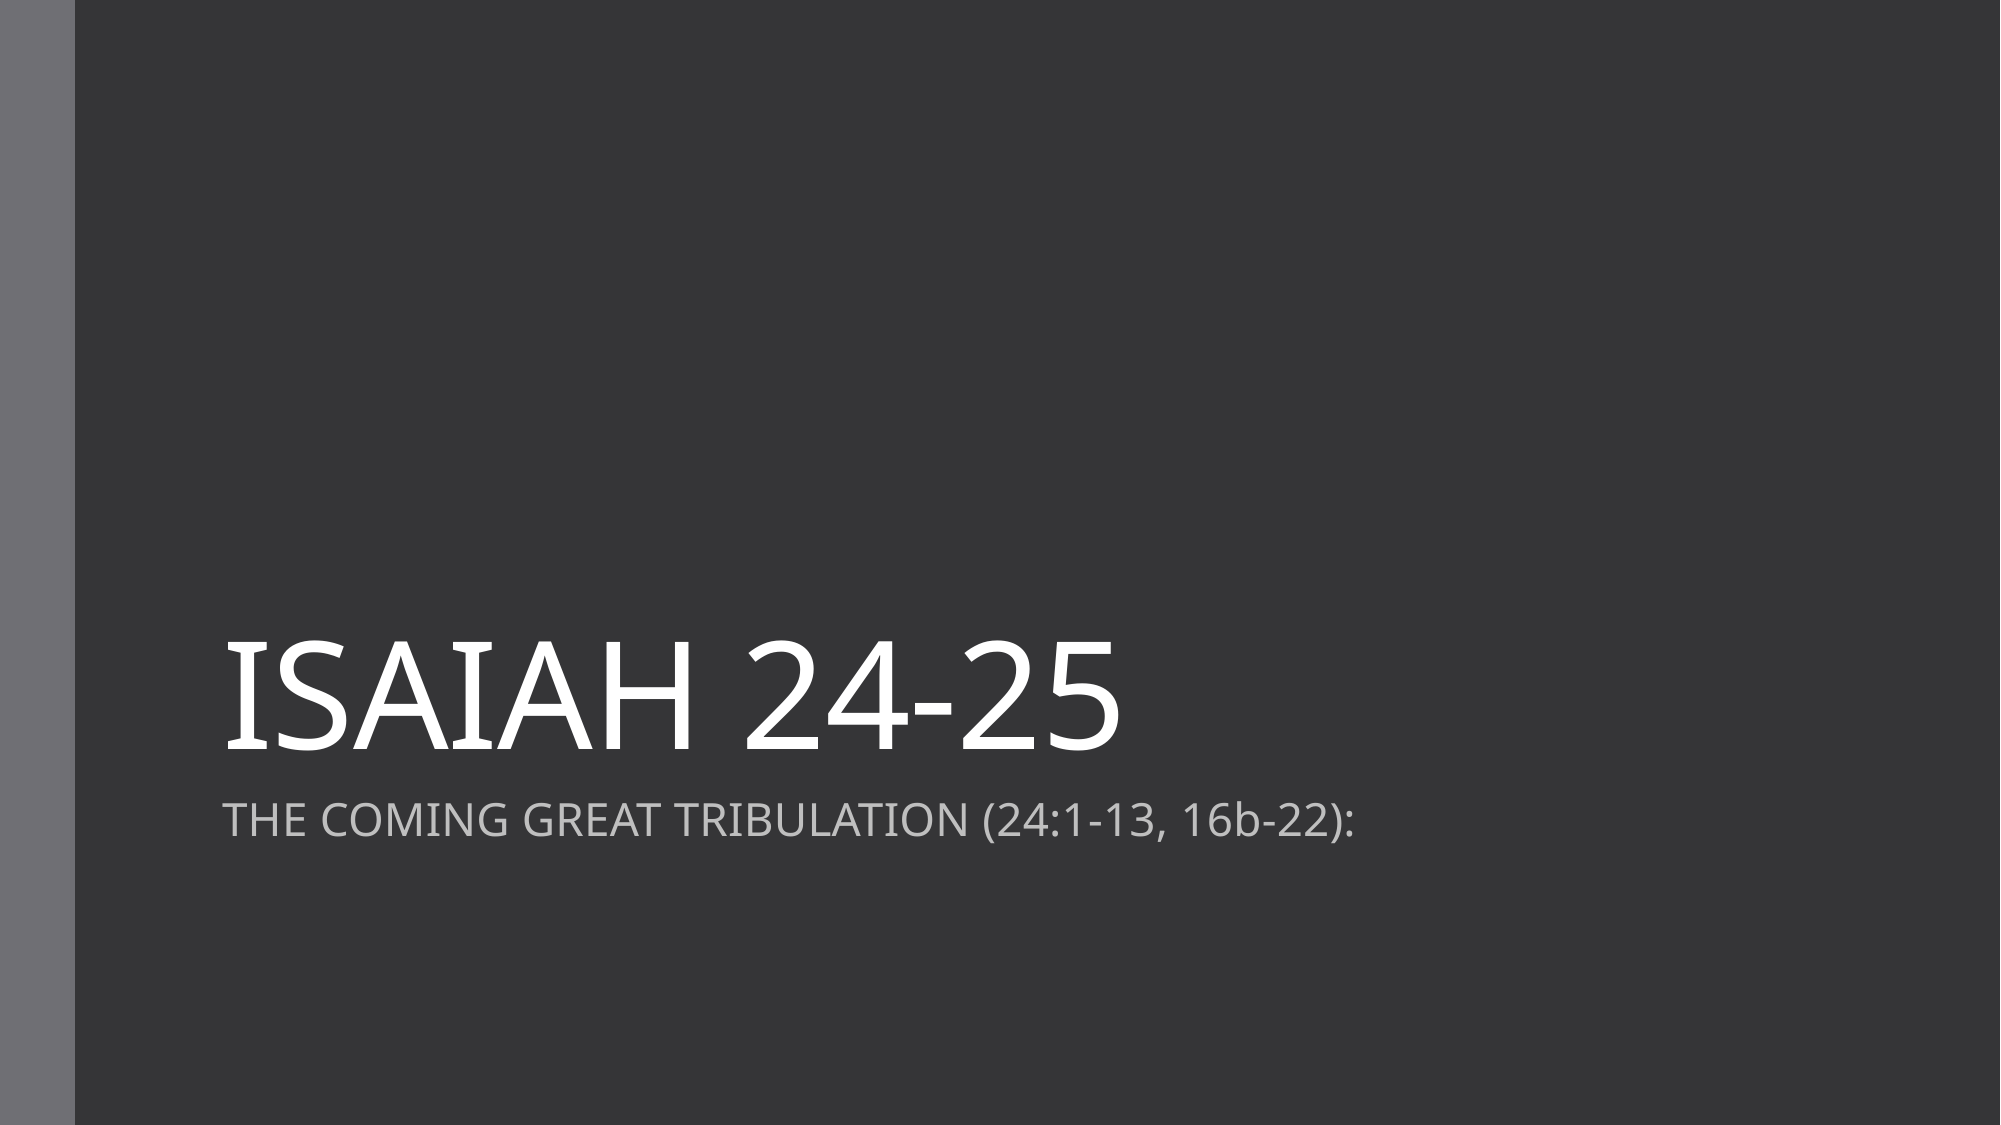

# ISAIAH 24-25
THE COMING GREAT TRIBULATION (24:1-13, 16b-22):